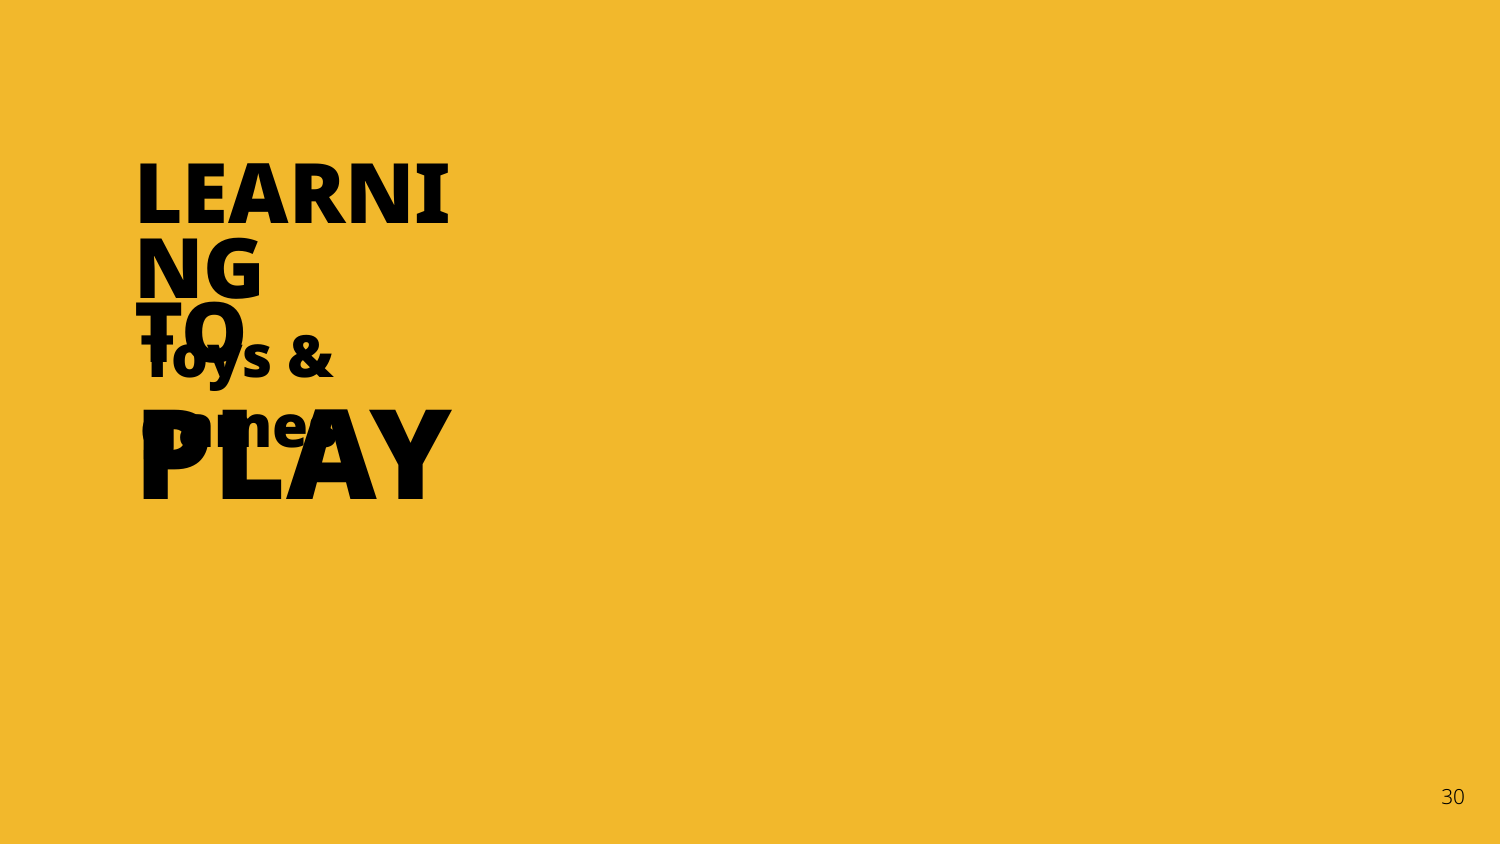

# Learning to Play
Toys & games